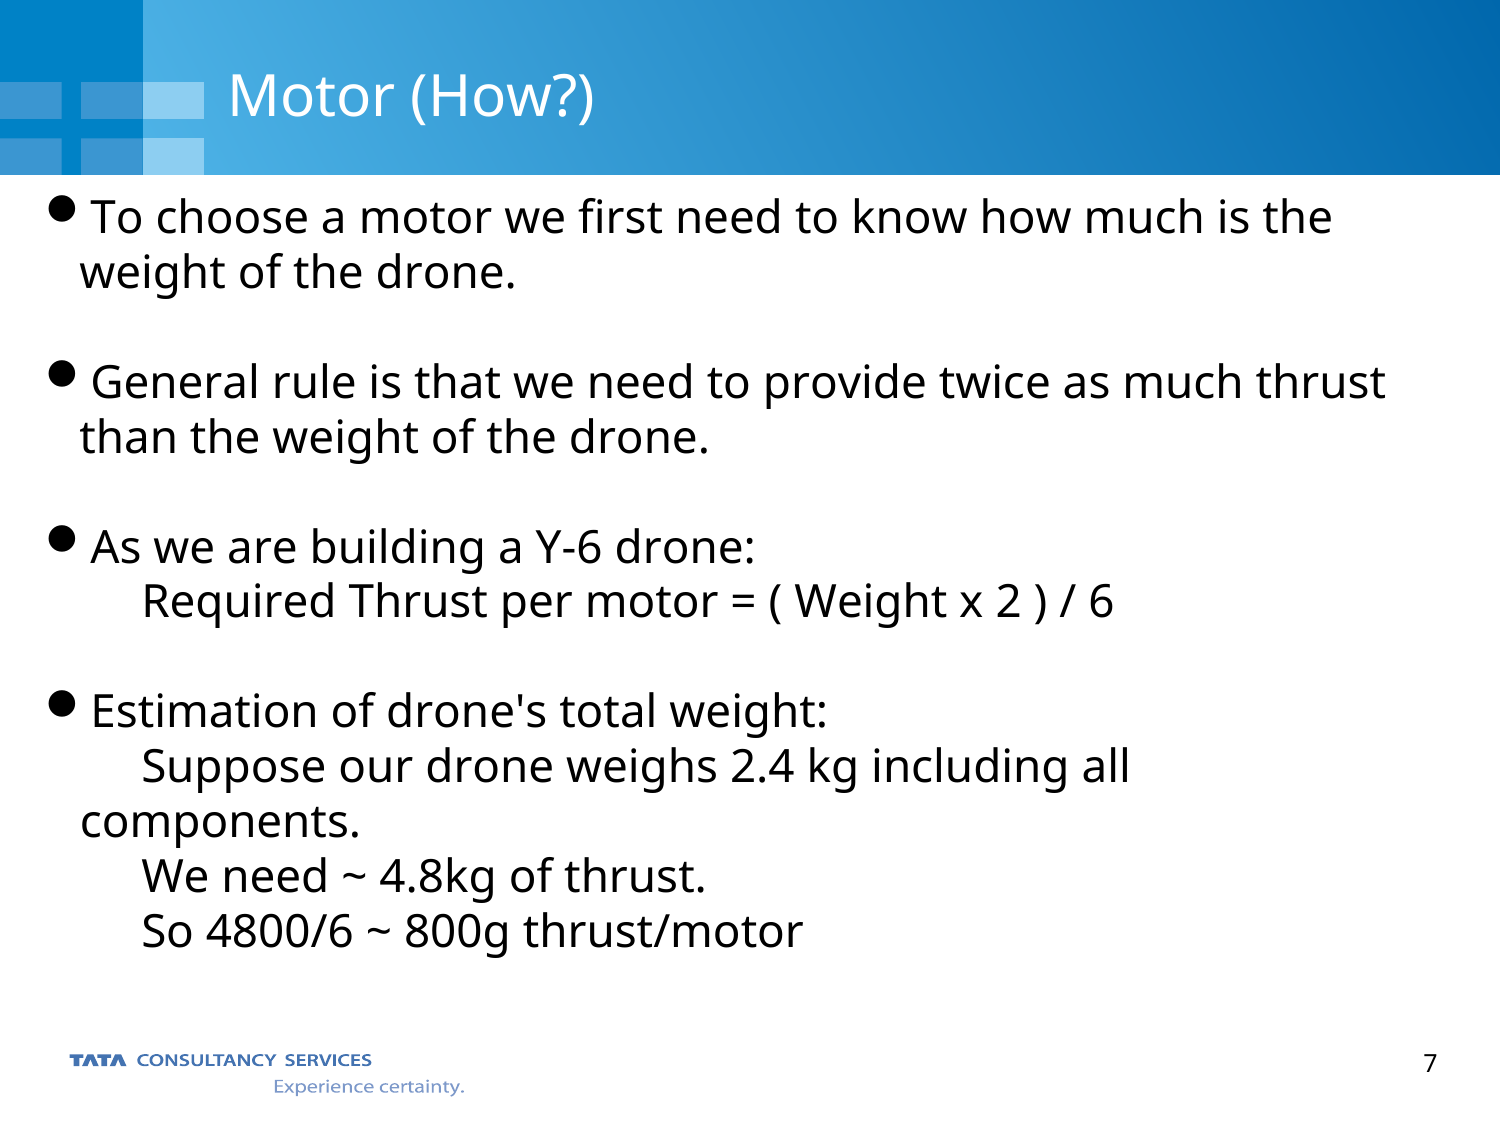

Motor (How?)
To choose a motor we first need to know how much is the weight of the drone.
General rule is that we need to provide twice as much thrust than the weight of the drone.
As we are building a Y-6 drone:
 Required Thrust per motor = ( Weight x 2 ) / 6
Estimation of drone's total weight:
 Suppose our drone weighs 2.4 kg including all components.
 We need ~ 4.8kg of thrust.
 So 4800/6 ~ 800g thrust/motor